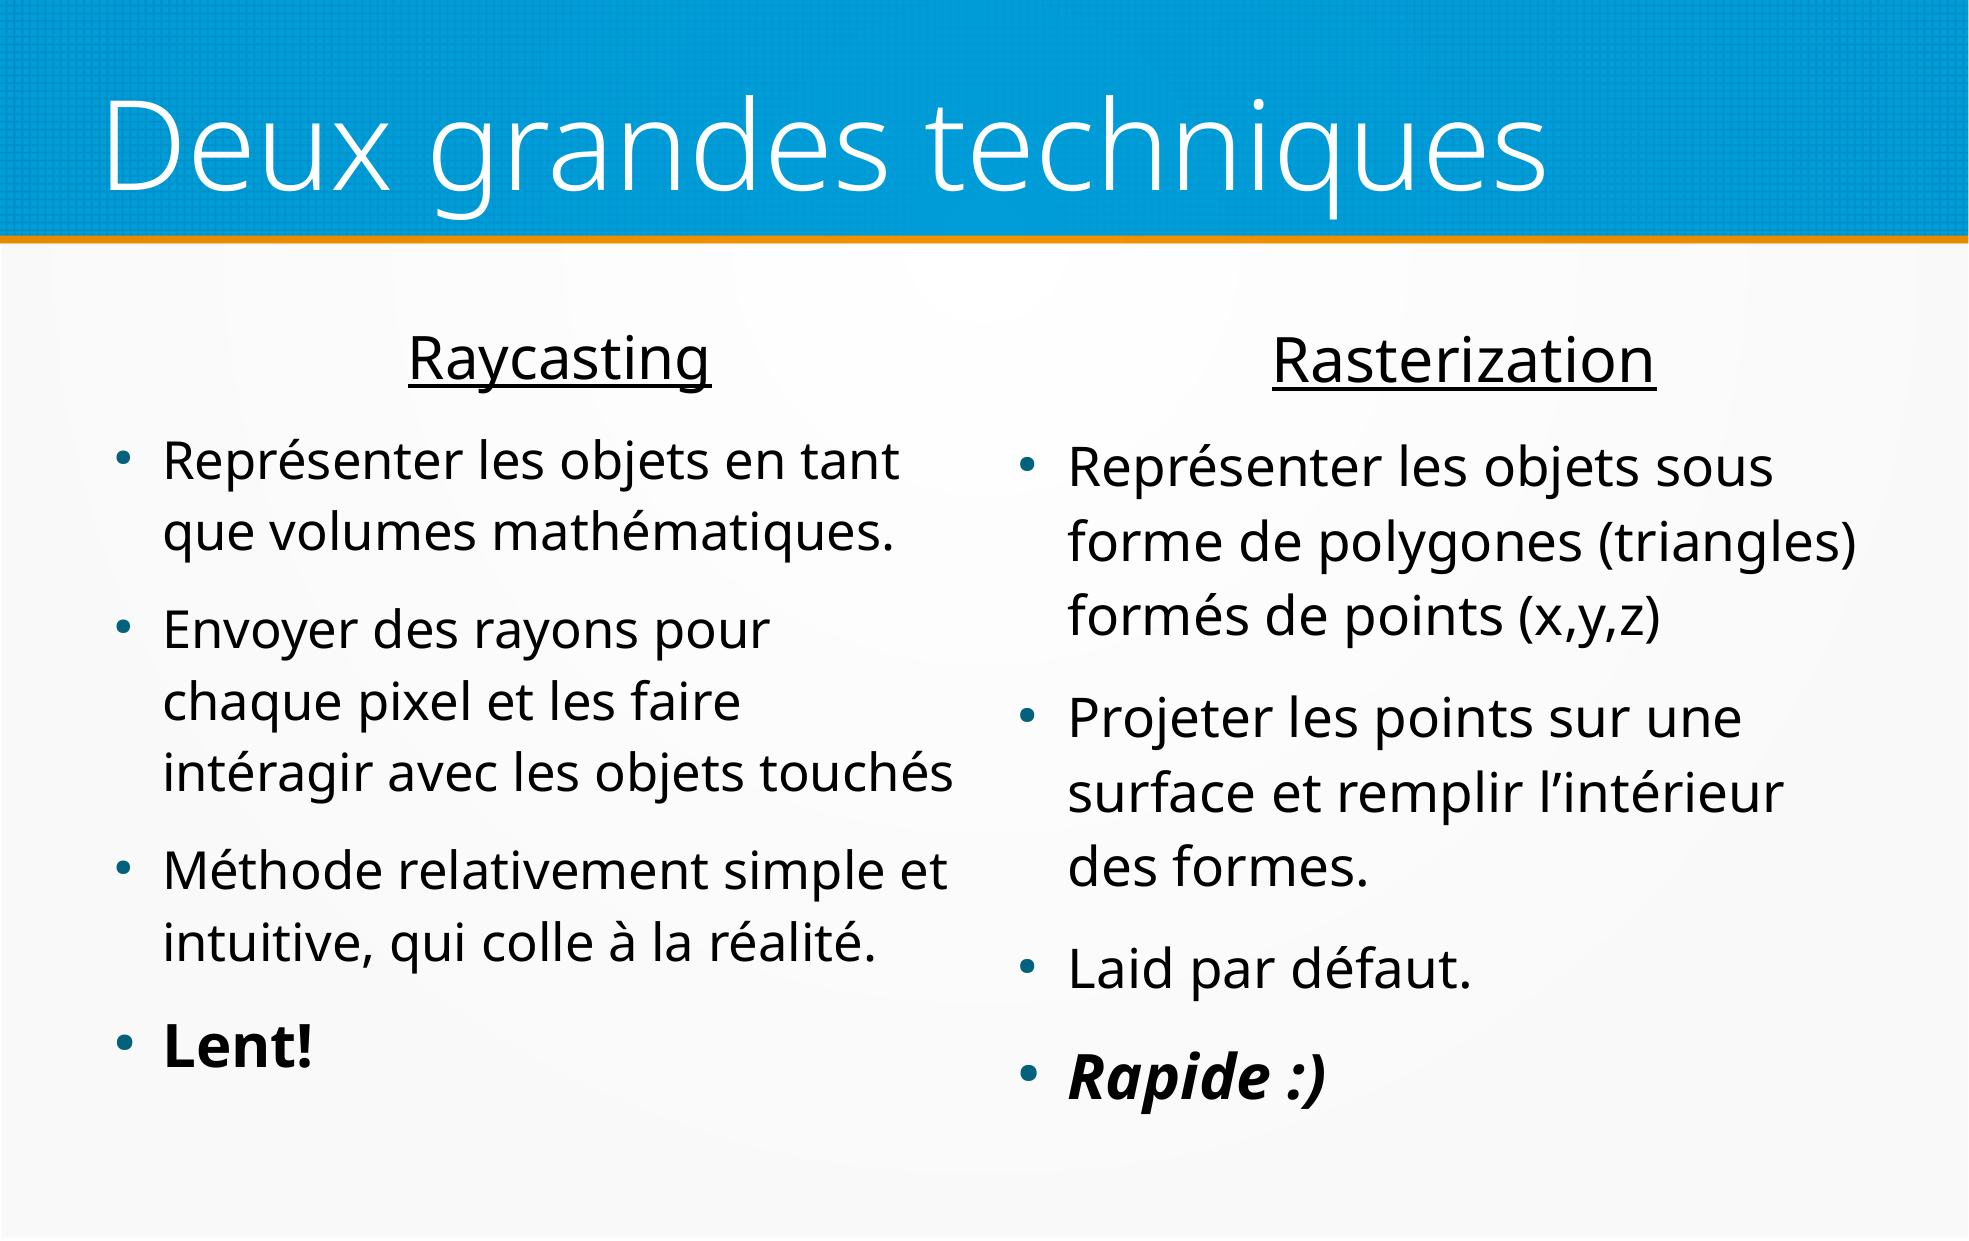

# Deux grandes techniques
Raycasting
Représenter les objets en tant que volumes mathématiques.
Envoyer des rayons pour chaque pixel et les faire intéragir avec les objets touchés
Méthode relativement simple et intuitive, qui colle à la réalité.
Lent!
Rasterization
Représenter les objets sous forme de polygones (triangles) formés de points (x,y,z)
Projeter les points sur une surface et remplir l’intérieur des formes.
Laid par défaut.
Rapide :)